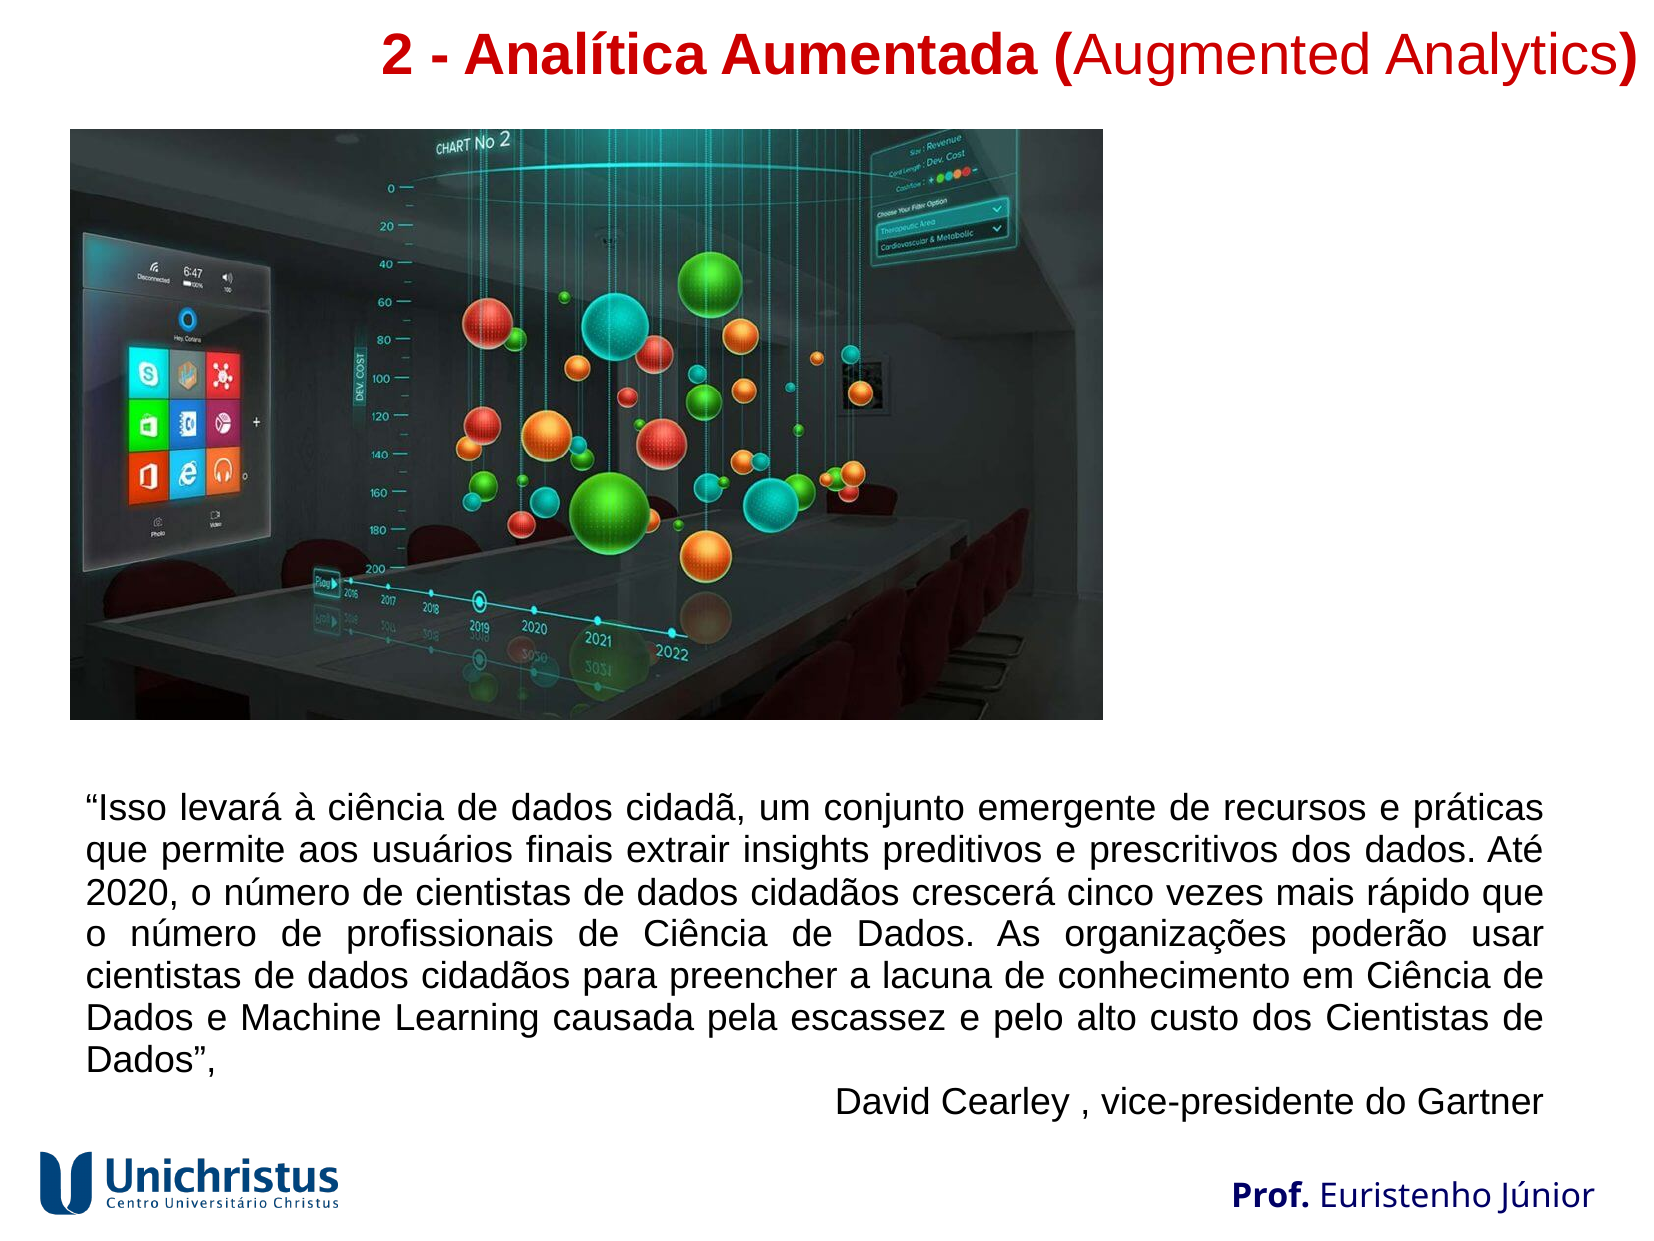

2 - Analítica Aumentada (Augmented Analytics)
“Isso levará à ciência de dados cidadã, um conjunto emergente de recursos e práticas que permite aos usuários finais extrair insights preditivos e prescritivos dos dados. Até 2020, o número de cientistas de dados cidadãos crescerá cinco vezes mais rápido que o número de profissionais de Ciência de Dados. As organizações poderão usar cientistas de dados cidadãos para preencher a lacuna de conhecimento em Ciência de Dados e Machine Learning causada pela escassez e pelo alto custo dos Cientistas de Dados”,
David Cearley , vice-presidente do Gartner
Prof. Euristenho Júnior